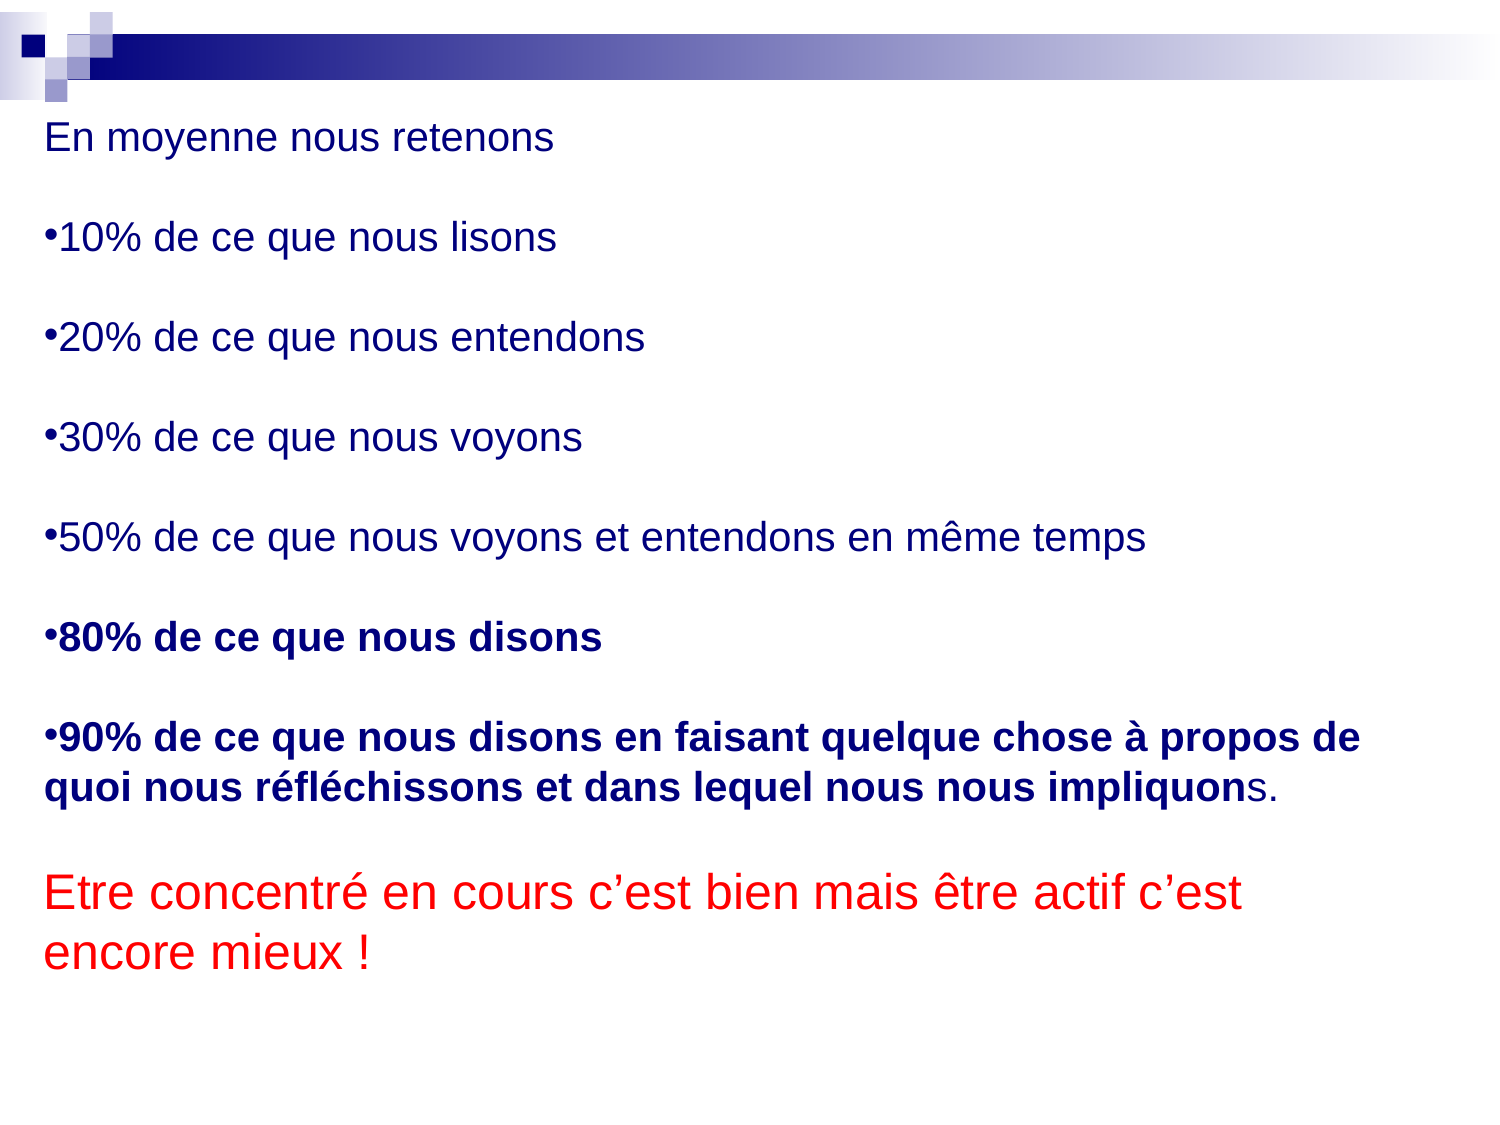

En moyenne nous retenons
10% de ce que nous lisons
20% de ce que nous entendons
30% de ce que nous voyons
50% de ce que nous voyons et entendons en même temps
80% de ce que nous disons
90% de ce que nous disons en faisant quelque chose à propos de quoi nous réfléchissons et dans lequel nous nous impliquons.
Etre concentré en cours c’est bien mais être actif c’est encore mieux !